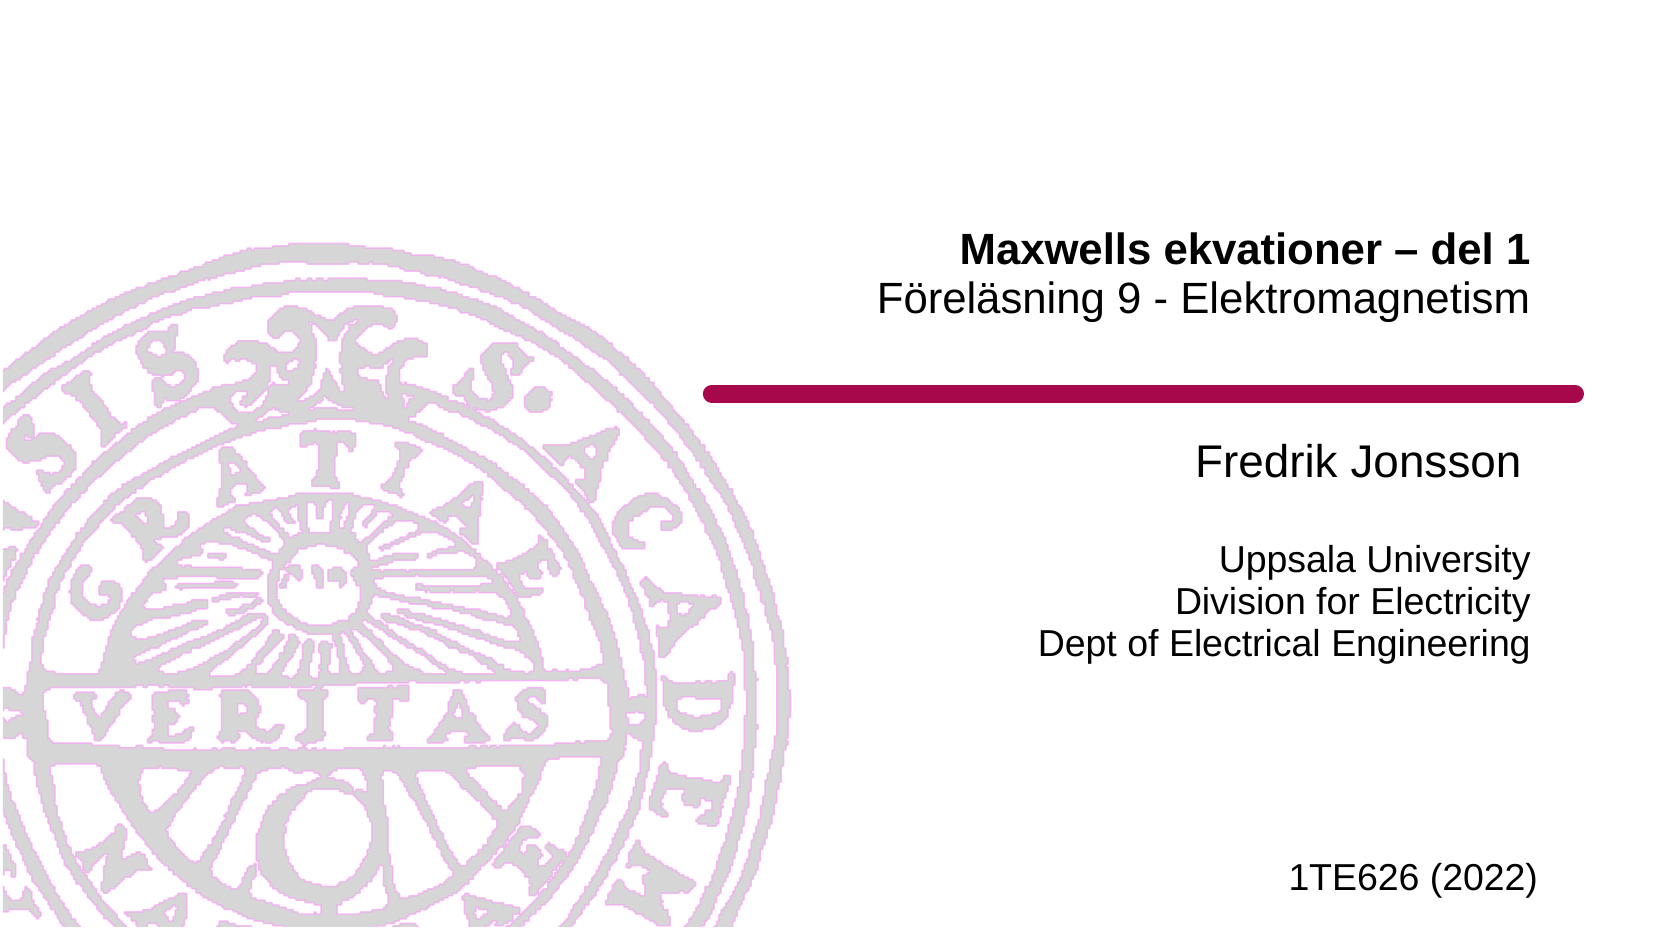

Maxwells ekvationer – del 1
Föreläsning 9 - Elektromagnetism
Fredrik Jonsson
Uppsala University
Division for Electricity
Dept of Electrical Engineering
 1TE626 (2022)